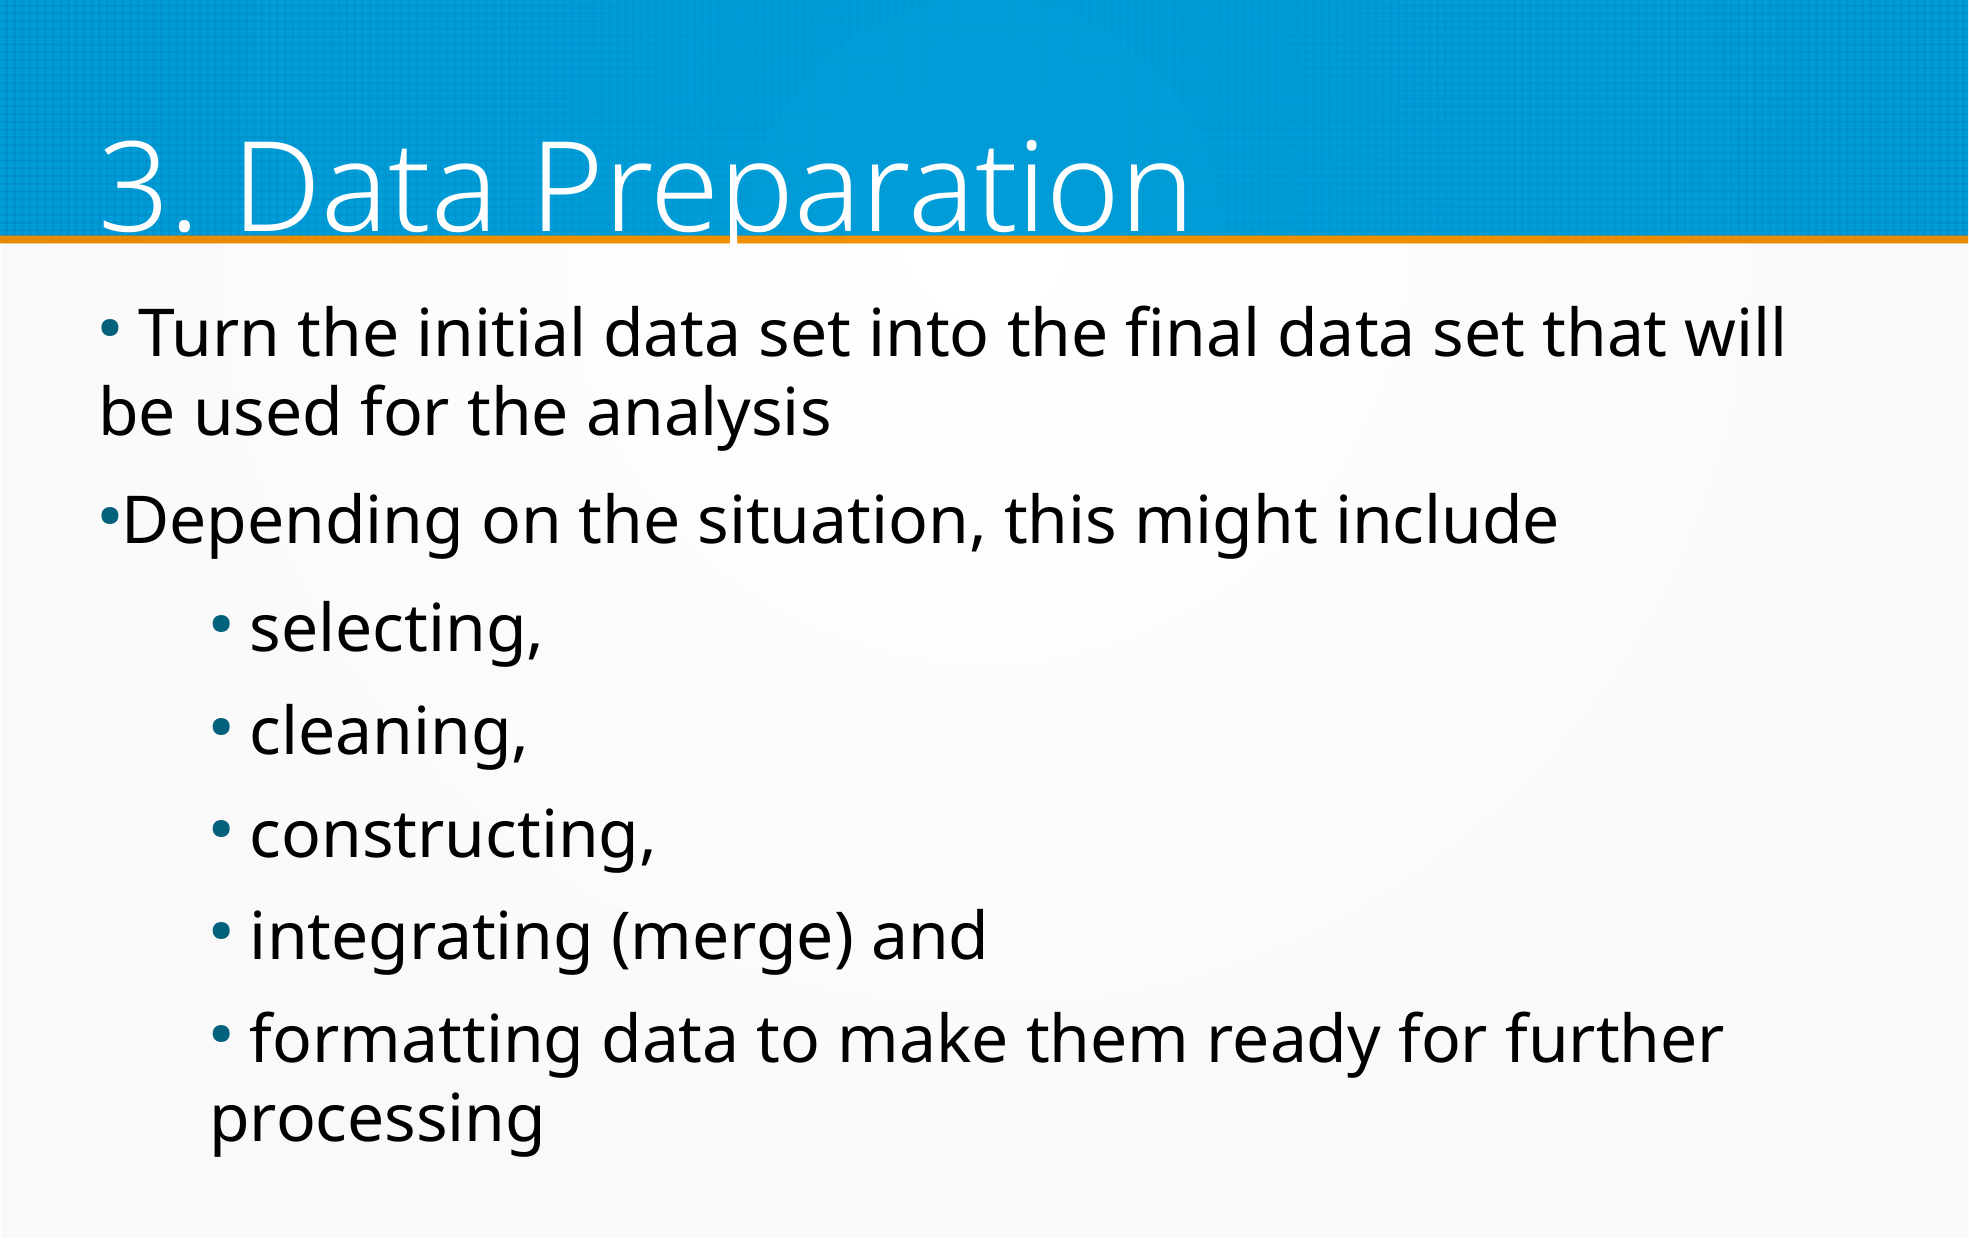

# 3. Data Preparation
 Turn the initial data set into the final data set that will be used for the analysis
Depending on the situation, this might include
 selecting,
 cleaning,
 constructing,
 integrating (merge) and
 formatting data to make them ready for further processing